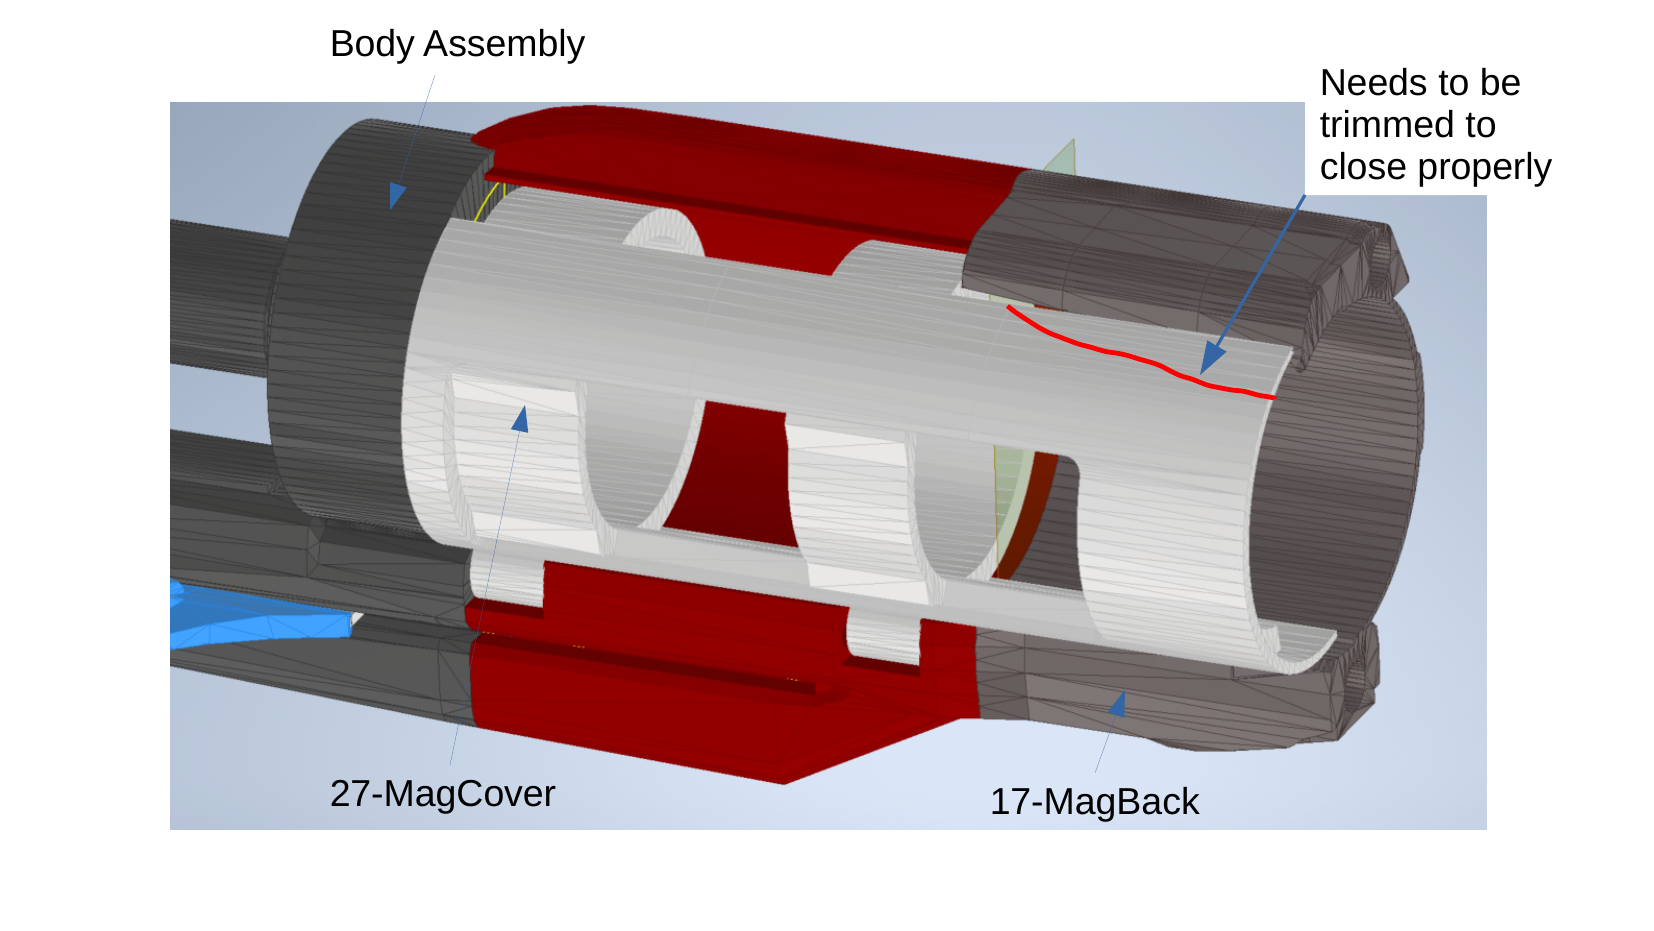

Body Assembly
Needs to be trimmed to close properly
27-MagCover
17-MagBack